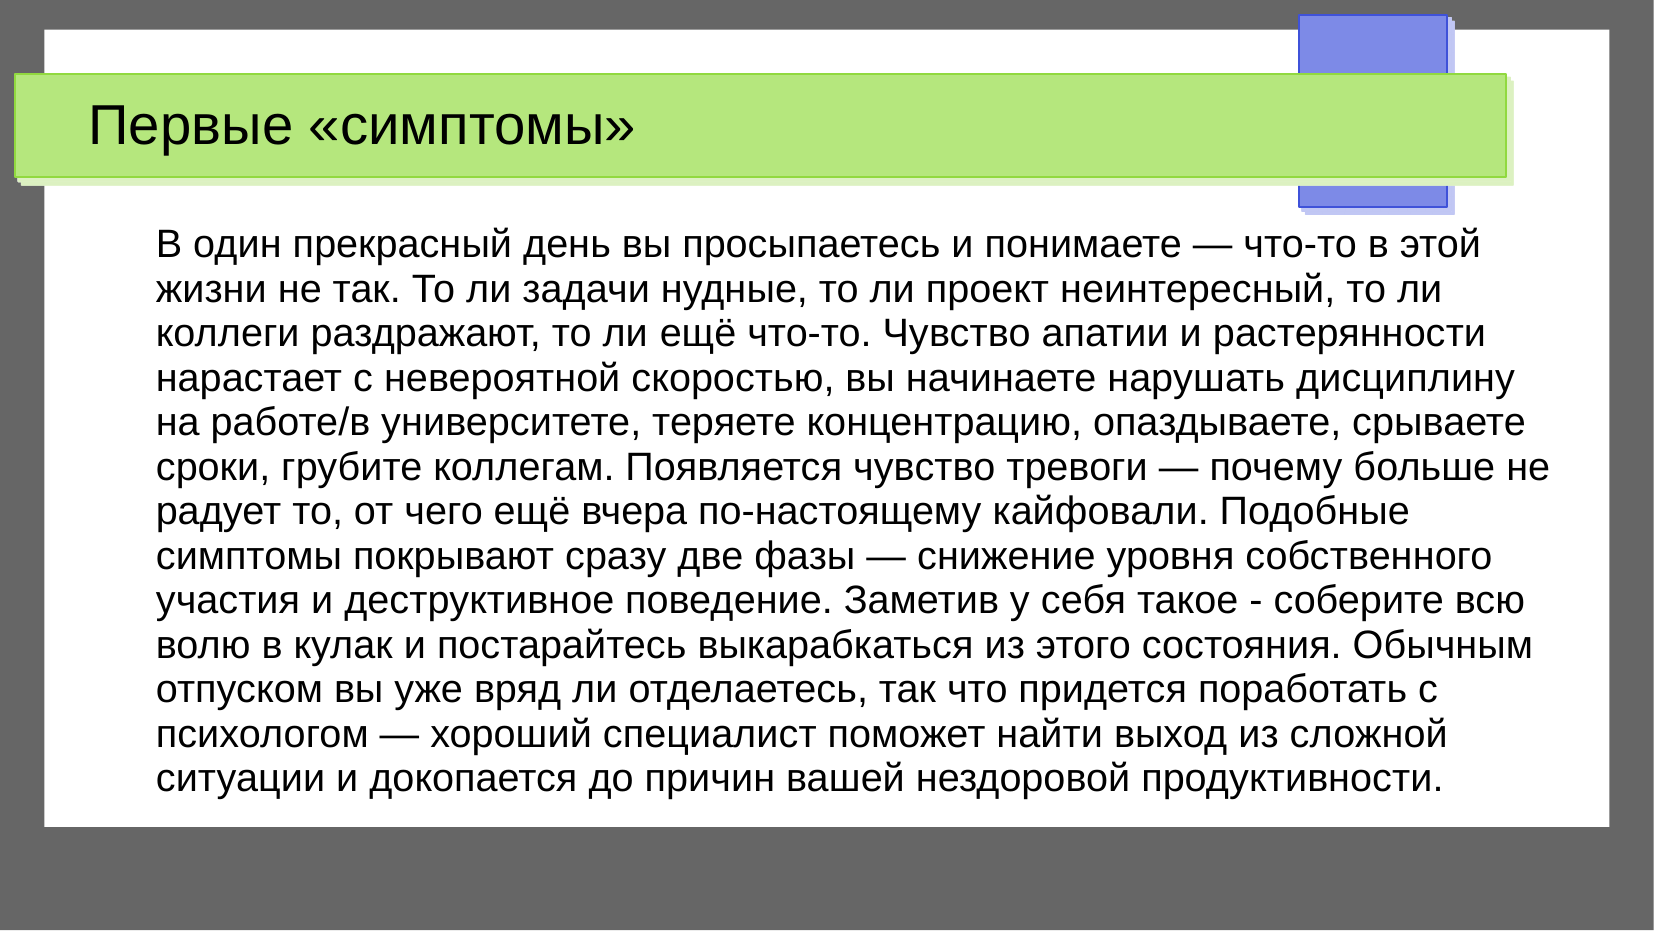

# Первые «симптомы»
В один прекрасный день вы просыпаетесь и понимаете — что-то в этой жизни не так. То ли задачи нудные, то ли проект неинтересный, то ли коллеги раздражают, то ли ещё что-то. Чувство апатии и растерянности нарастает с невероятной скоростью, вы начинаете нарушать дисциплину на работе/в университете, теряете концентрацию, опаздываете, срываете сроки, грубите коллегам. Появляется чувство тревоги — почему больше не радует то, от чего ещё вчера по-настоящему кайфовали. Подобные симптомы покрывают сразу две фазы — снижение уровня собственного участия и деструктивное поведение. Заметив у себя такое - соберите всю волю в кулак и постарайтесь выкарабкаться из этого состояния. Обычным отпуском вы уже вряд ли отделаетесь, так что придется поработать с психологом — хороший специалист поможет найти выход из сложной ситуации и докопается до причин вашей нездоровой продуктивности.